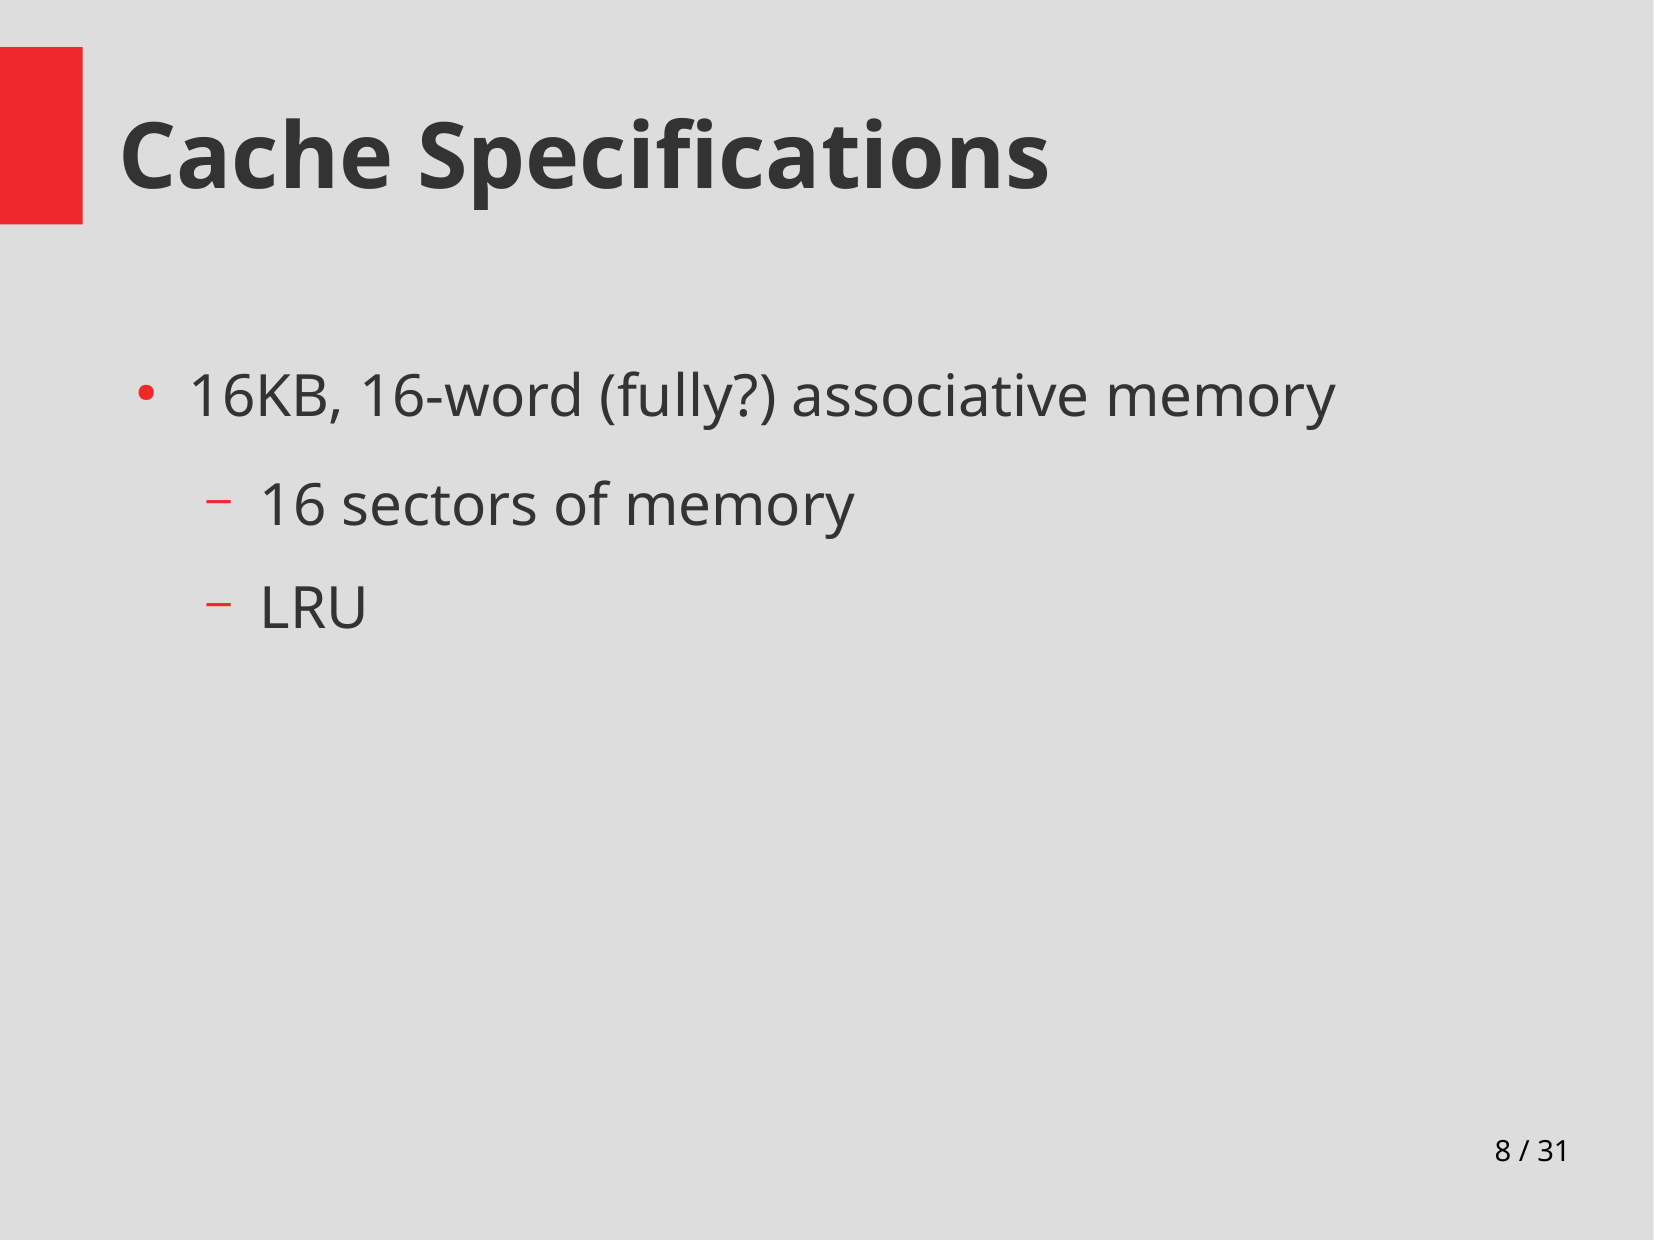

# Cache Specifications
16KB, 16-word (fully?) associative memory
16 sectors of memory
LRU
8